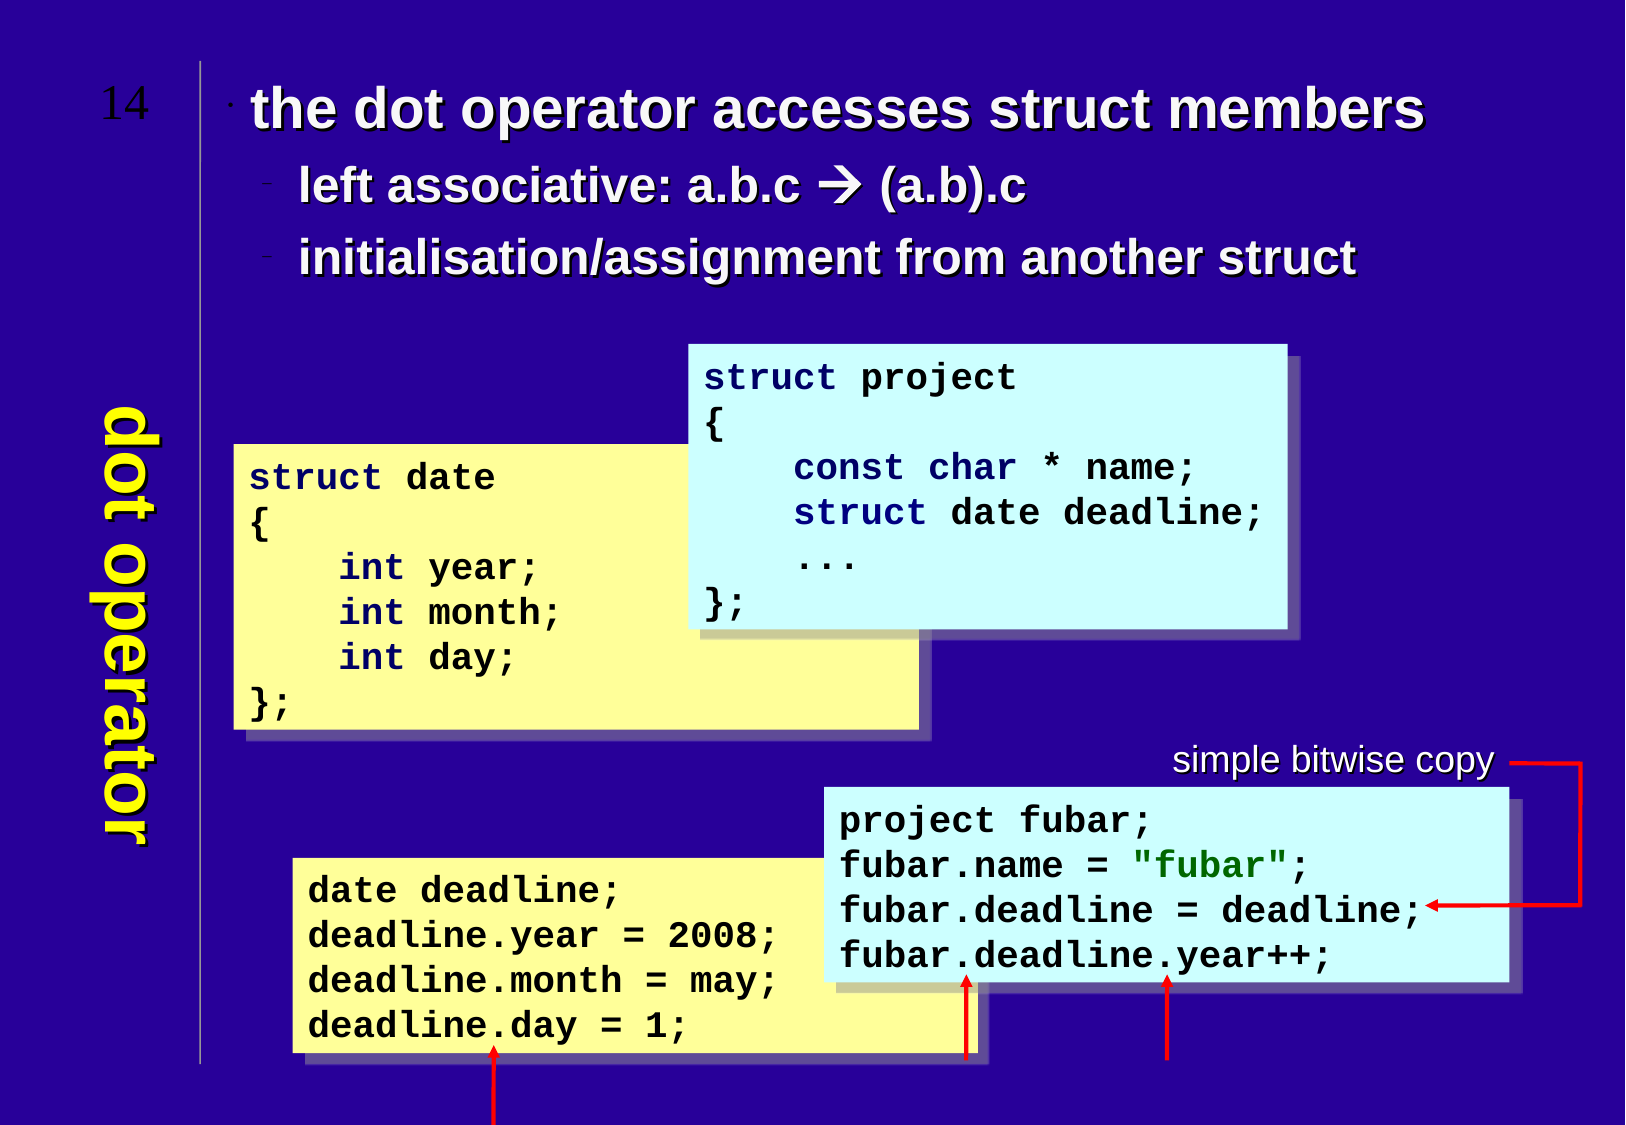

14
 the dot operator accesses struct members
left associative: a.b.c  (a.b).c
initialisation/assignment from another struct
# dot operator
struct project
{
 const char * name;
 struct date deadline;
 ...
};
struct date
{
 int year;
 int month;
 int day;
};
simple bitwise copy
project fubar;
fubar.name = "fubar";
fubar.deadline = deadline;
fubar.deadline.year++;
date deadline;
deadline.year = 2008;
deadline.month = may; deadline.day = 1;